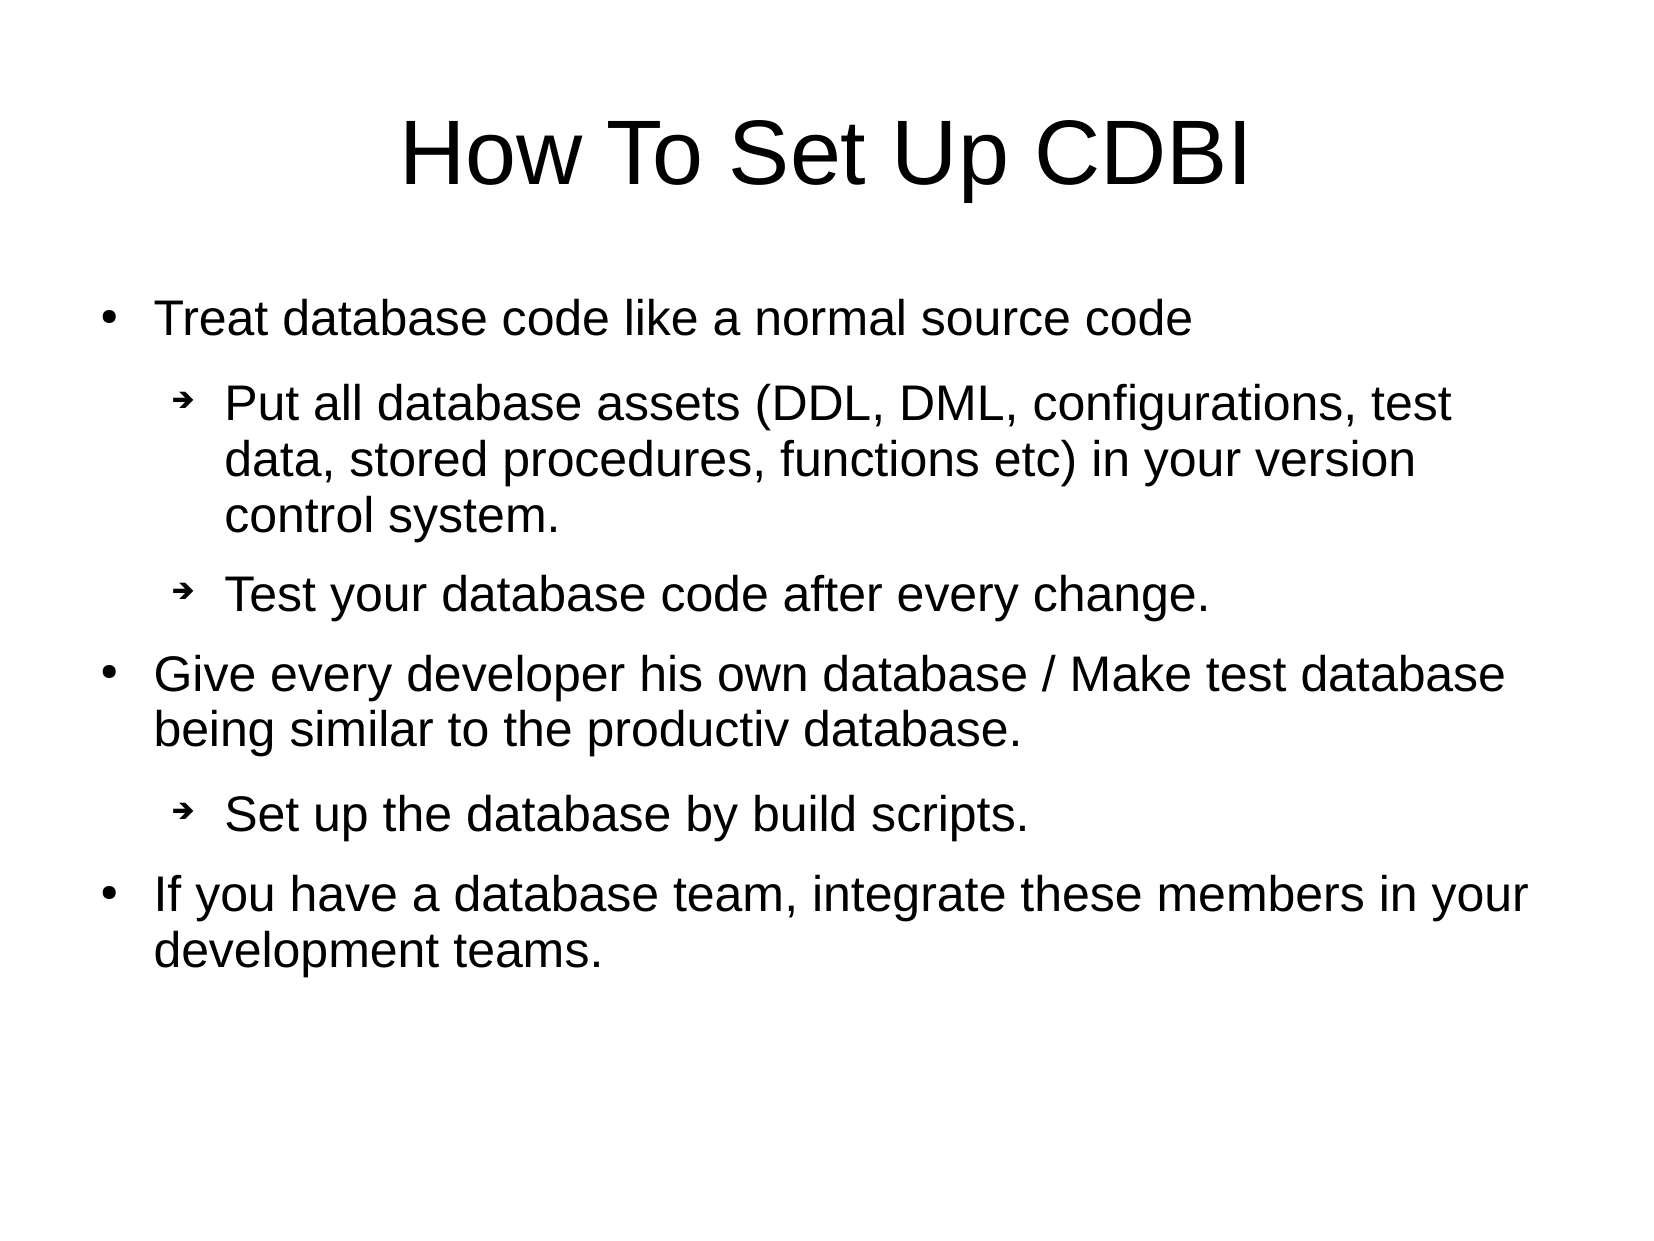

# How To Set Up CDBI
Treat database code like a normal source code
Put all database assets (DDL, DML, configurations, test data, stored procedures, functions etc) in your version control system.
Test your database code after every change.
Give every developer his own database / Make test database being similar to the productiv database.
Set up the database by build scripts.
If you have a database team, integrate these members in your development teams.